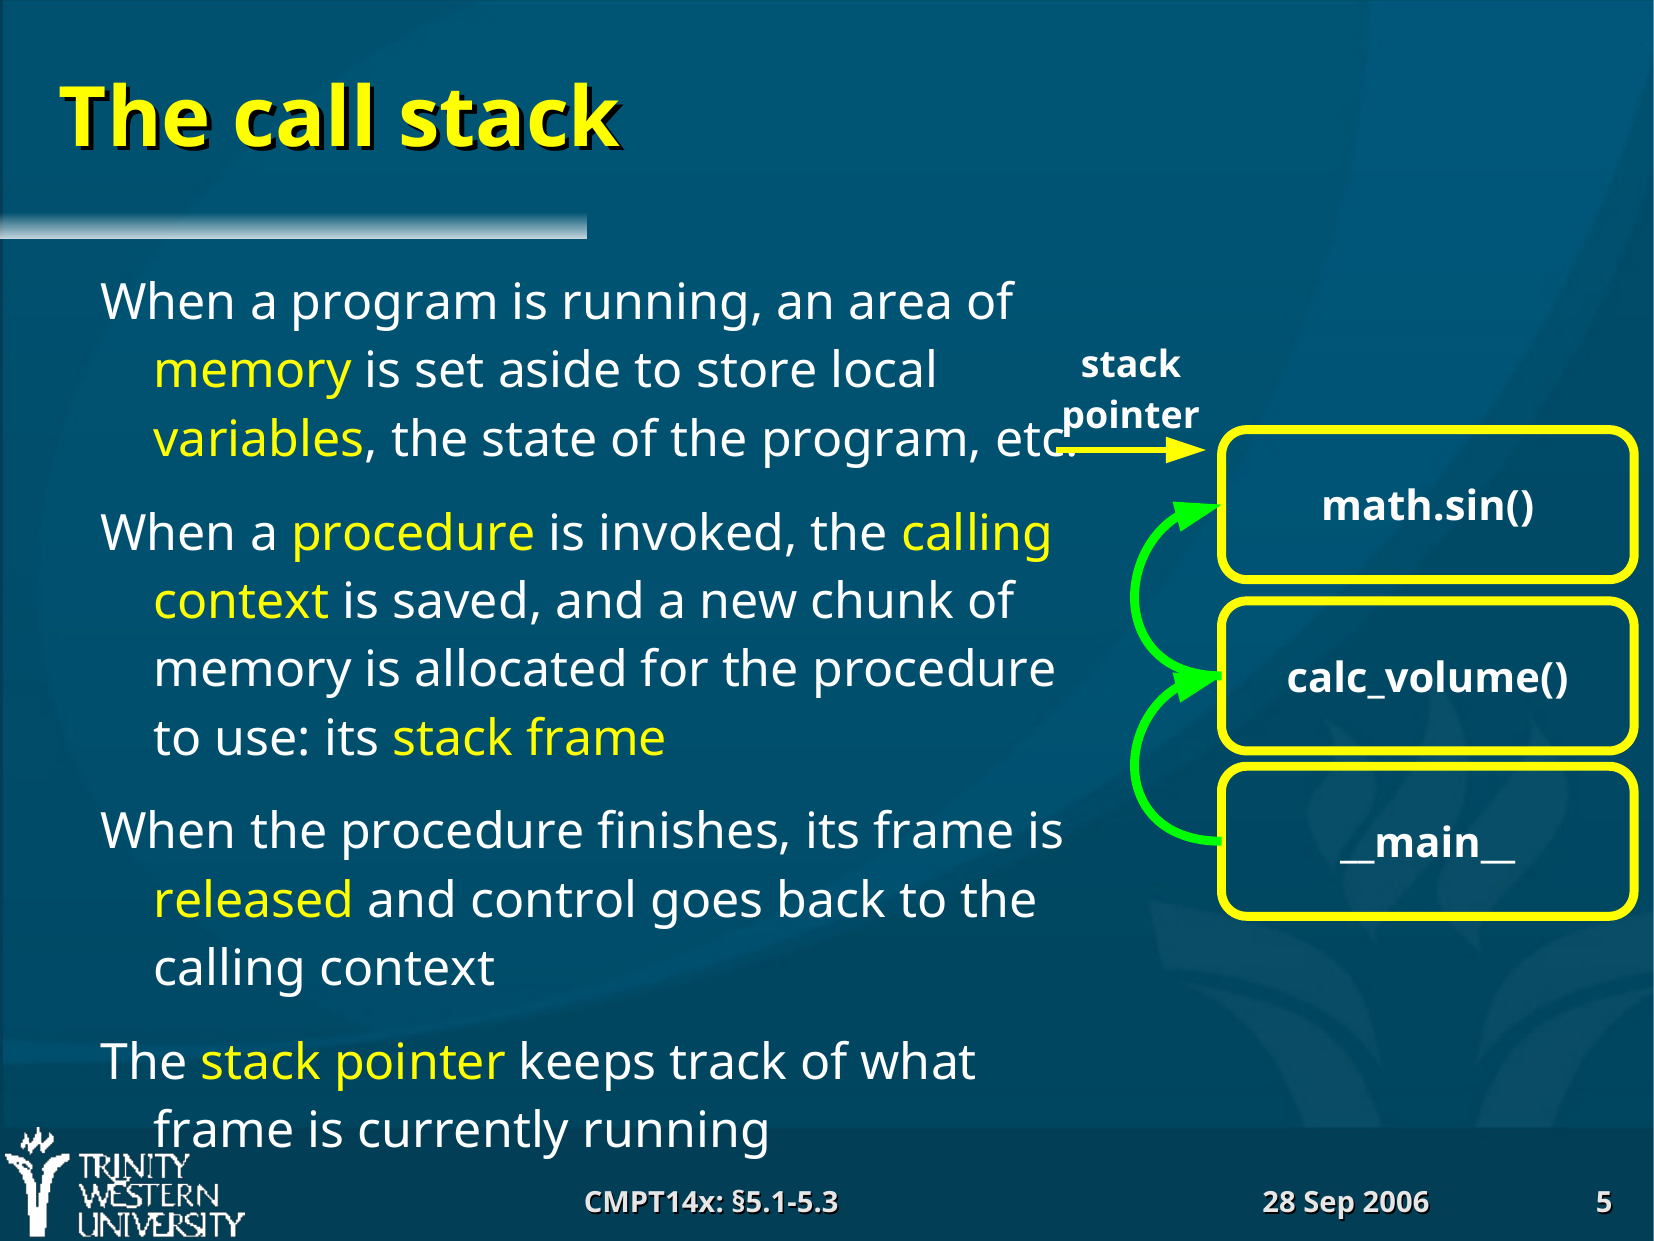

# The call stack
When a program is running, an area of memory is set aside to store local variables, the state of the program, etc.
When a procedure is invoked, the calling context is saved, and a new chunk of memory is allocated for the procedure to use: its stack frame
When the procedure finishes, its frame is released and control goes back to the calling context
The stack pointer keeps track of what frame is currently running
math.sin()
stack
pointer
calc_volume()
__main__
CMPT14x: §5.1-5.3
28 Sep 2006
5